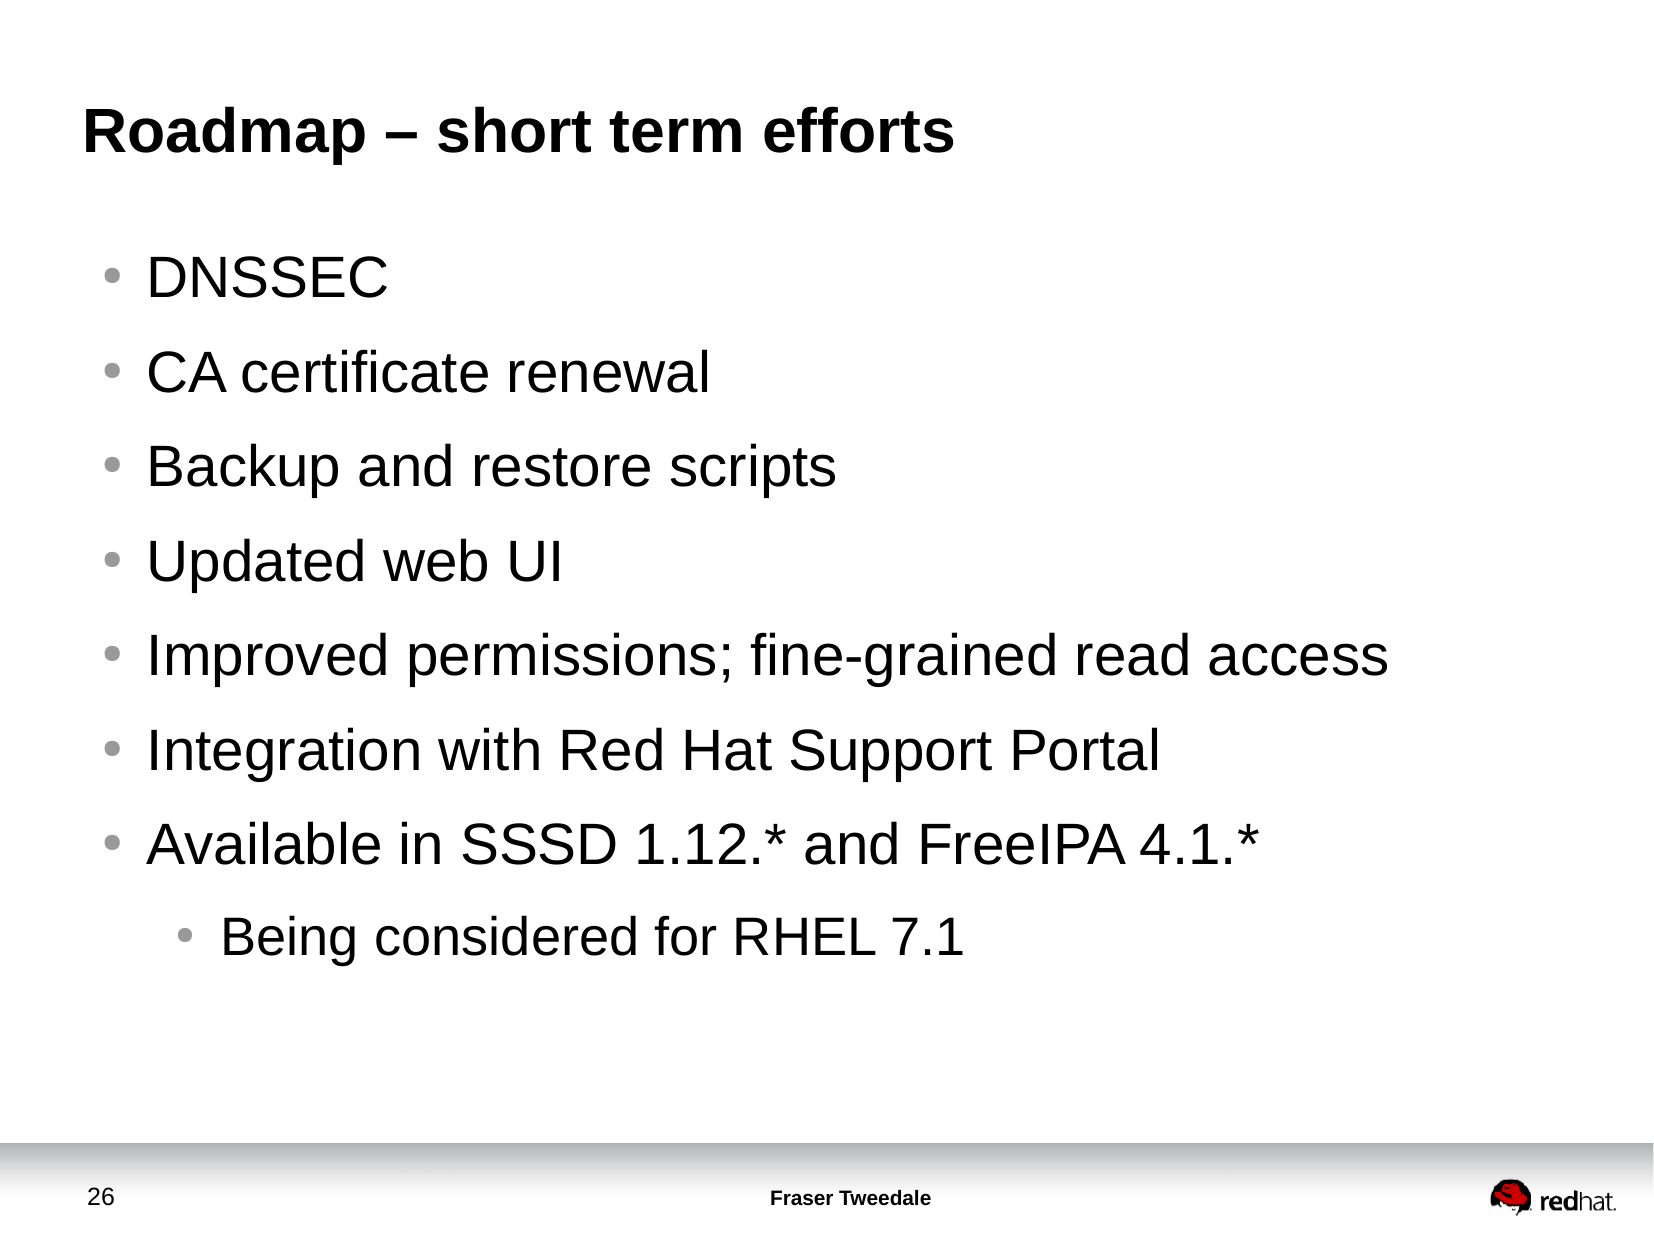

# Roadmap – short term efforts
DNSSEC
CA certificate renewal
Backup and restore scripts
Updated web UI
Improved permissions; fine-grained read access
Integration with Red Hat Support Portal
Available in SSSD 1.12.* and FreeIPA 4.1.*
Being considered for RHEL 7.1